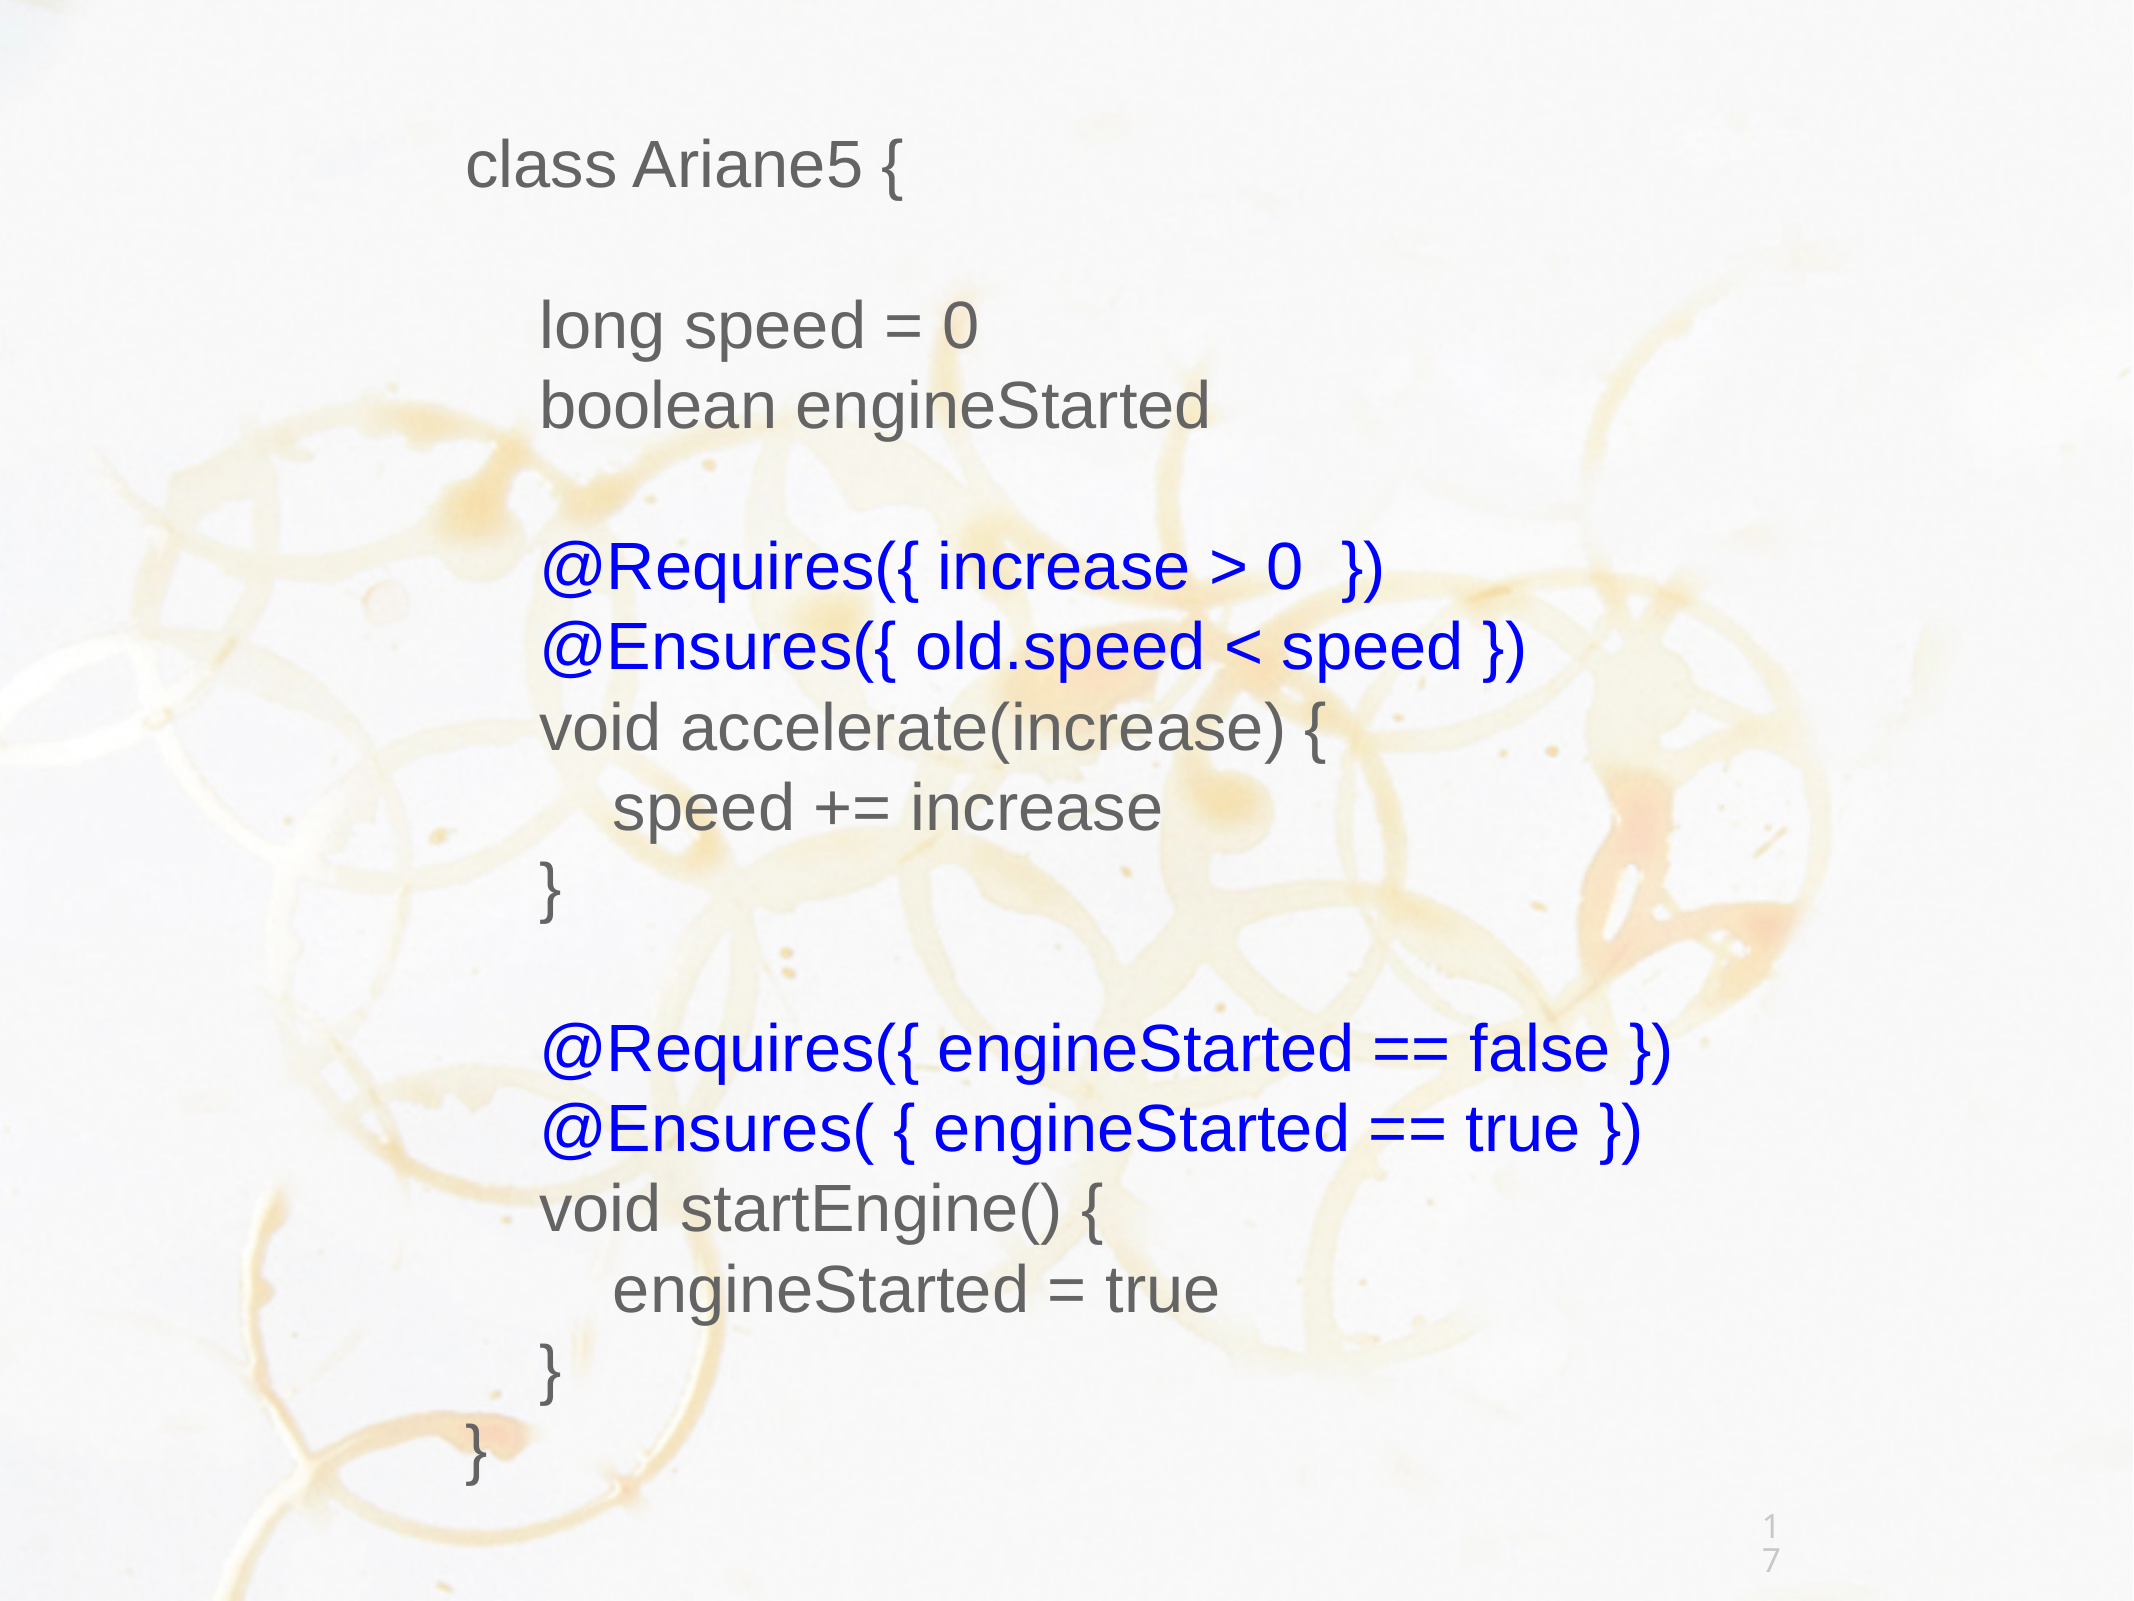

# class Ariane5 { long speed = 0 boolean engineStarted @Requires({ increase > 0 }) @Ensures({ old.speed < speed }) void accelerate(increase) { speed += increase } @Requires({ engineStarted == false }) @Ensures( { engineStarted == true }) void startEngine() { engineStarted = true } }
17